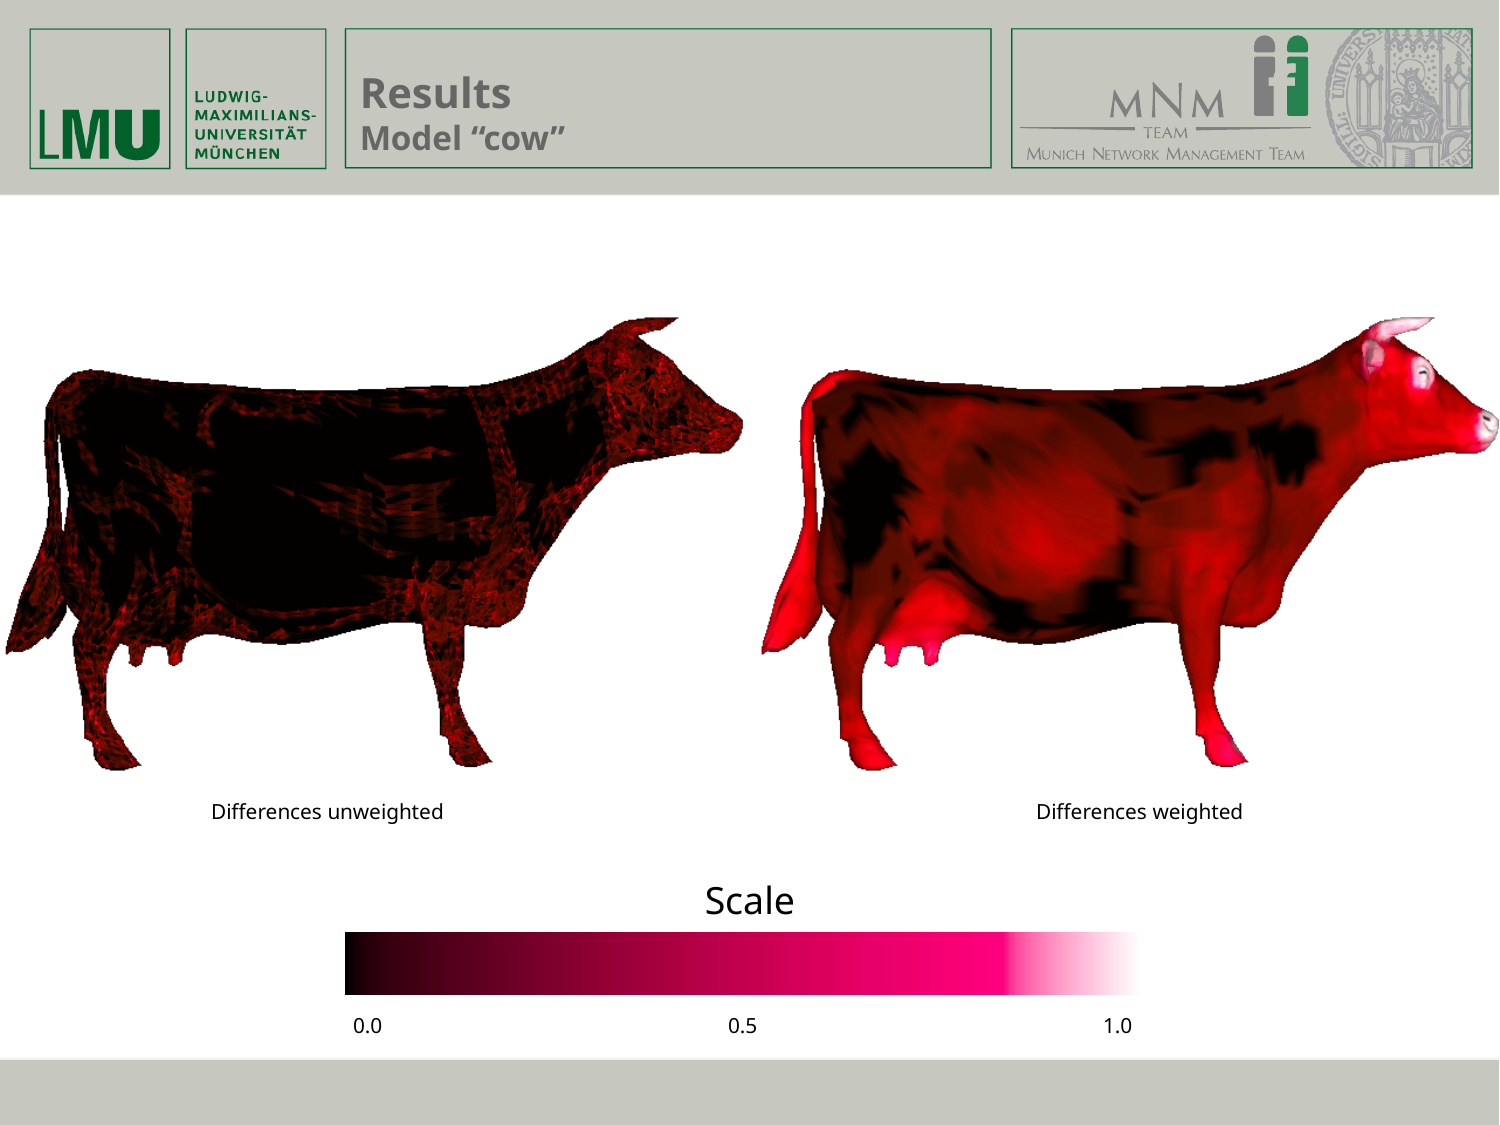

Results
Model “cow”
Differences unweighted								Differences weighted
Scale
0.0					0.5					1.0